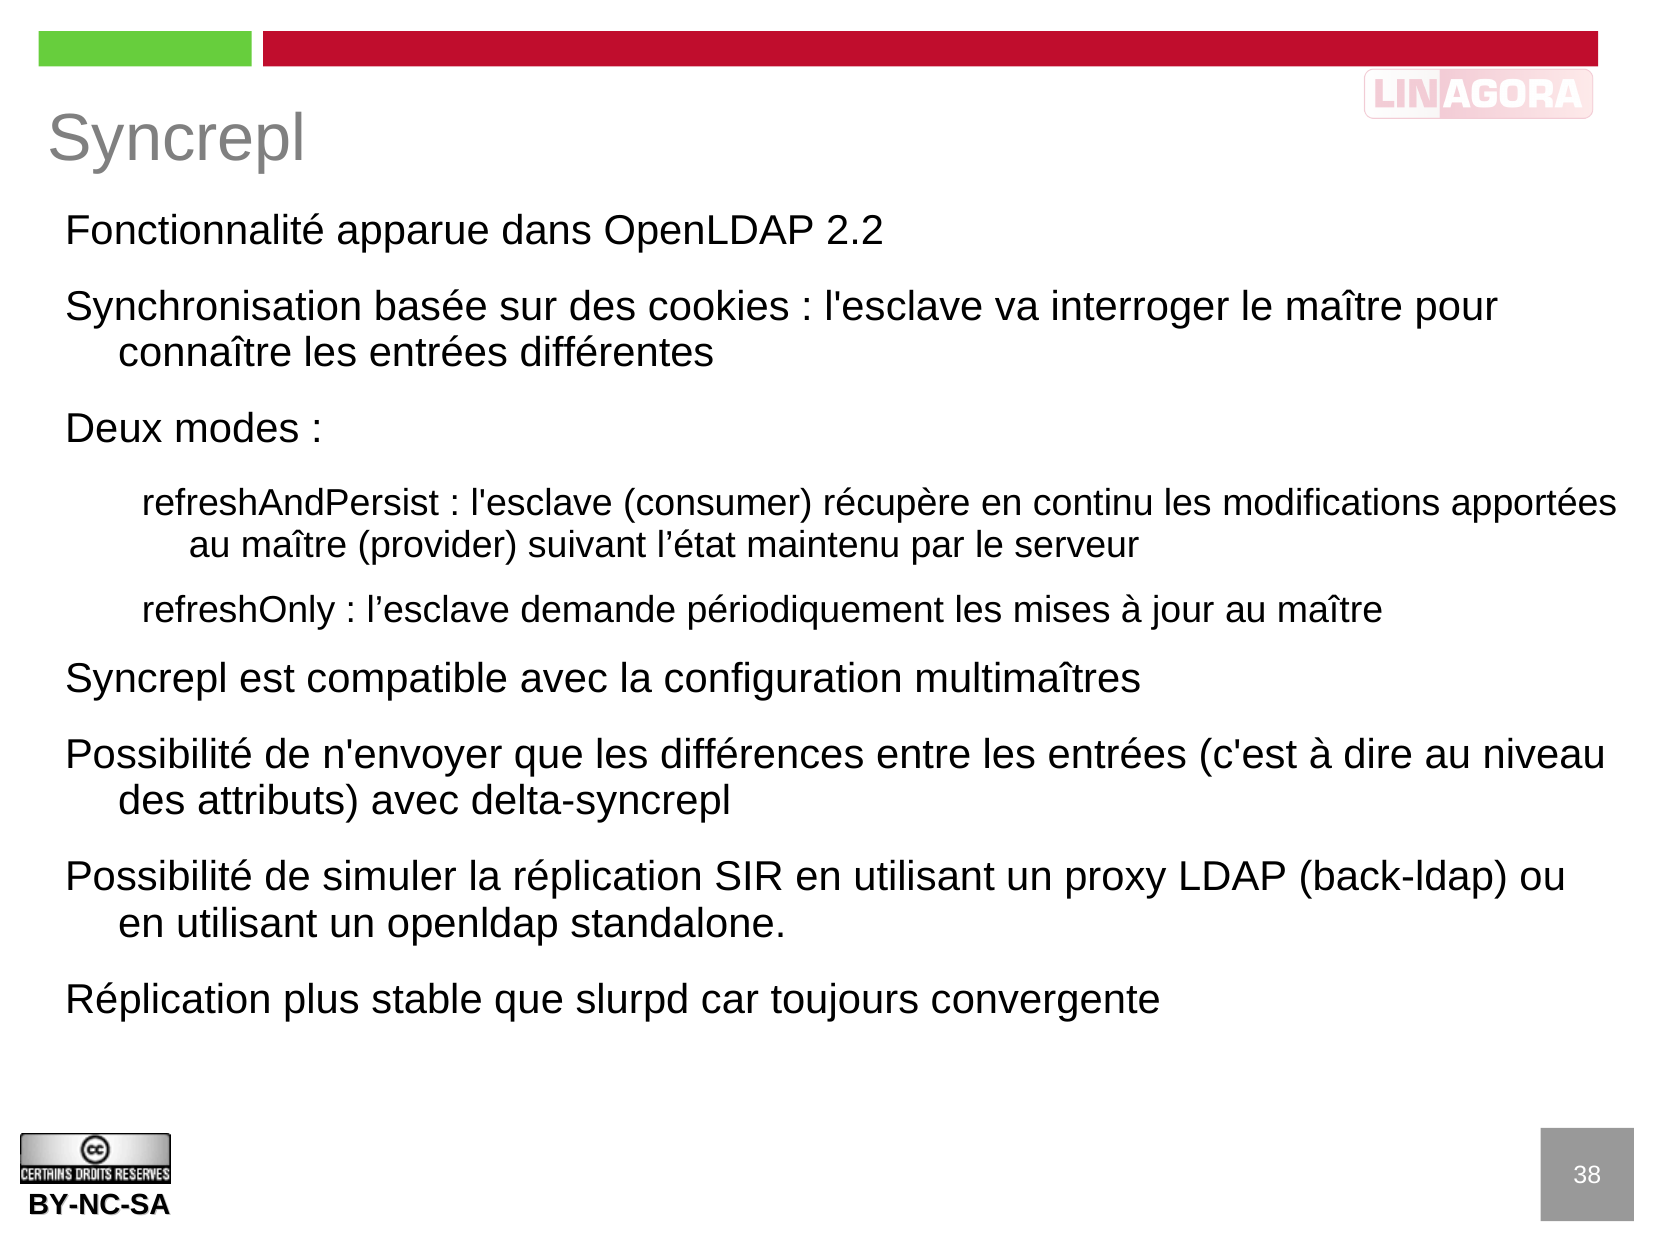

# Syncrepl
Fonctionnalité apparue dans OpenLDAP 2.2
Synchronisation basée sur des cookies : l'esclave va interroger le maître pour connaître les entrées différentes
Deux modes :
refreshAndPersist : l'esclave (consumer) récupère en continu les modifications apportées au maître (provider) suivant l’état maintenu par le serveur
refreshOnly : l’esclave demande périodiquement les mises à jour au maître
Syncrepl est compatible avec la configuration multimaîtres
Possibilité de n'envoyer que les différences entre les entrées (c'est à dire au niveau des attributs) avec delta-syncrepl
Possibilité de simuler la réplication SIR en utilisant un proxy LDAP (back-ldap) ou en utilisant un openldap standalone.
Réplication plus stable que slurpd car toujours convergente